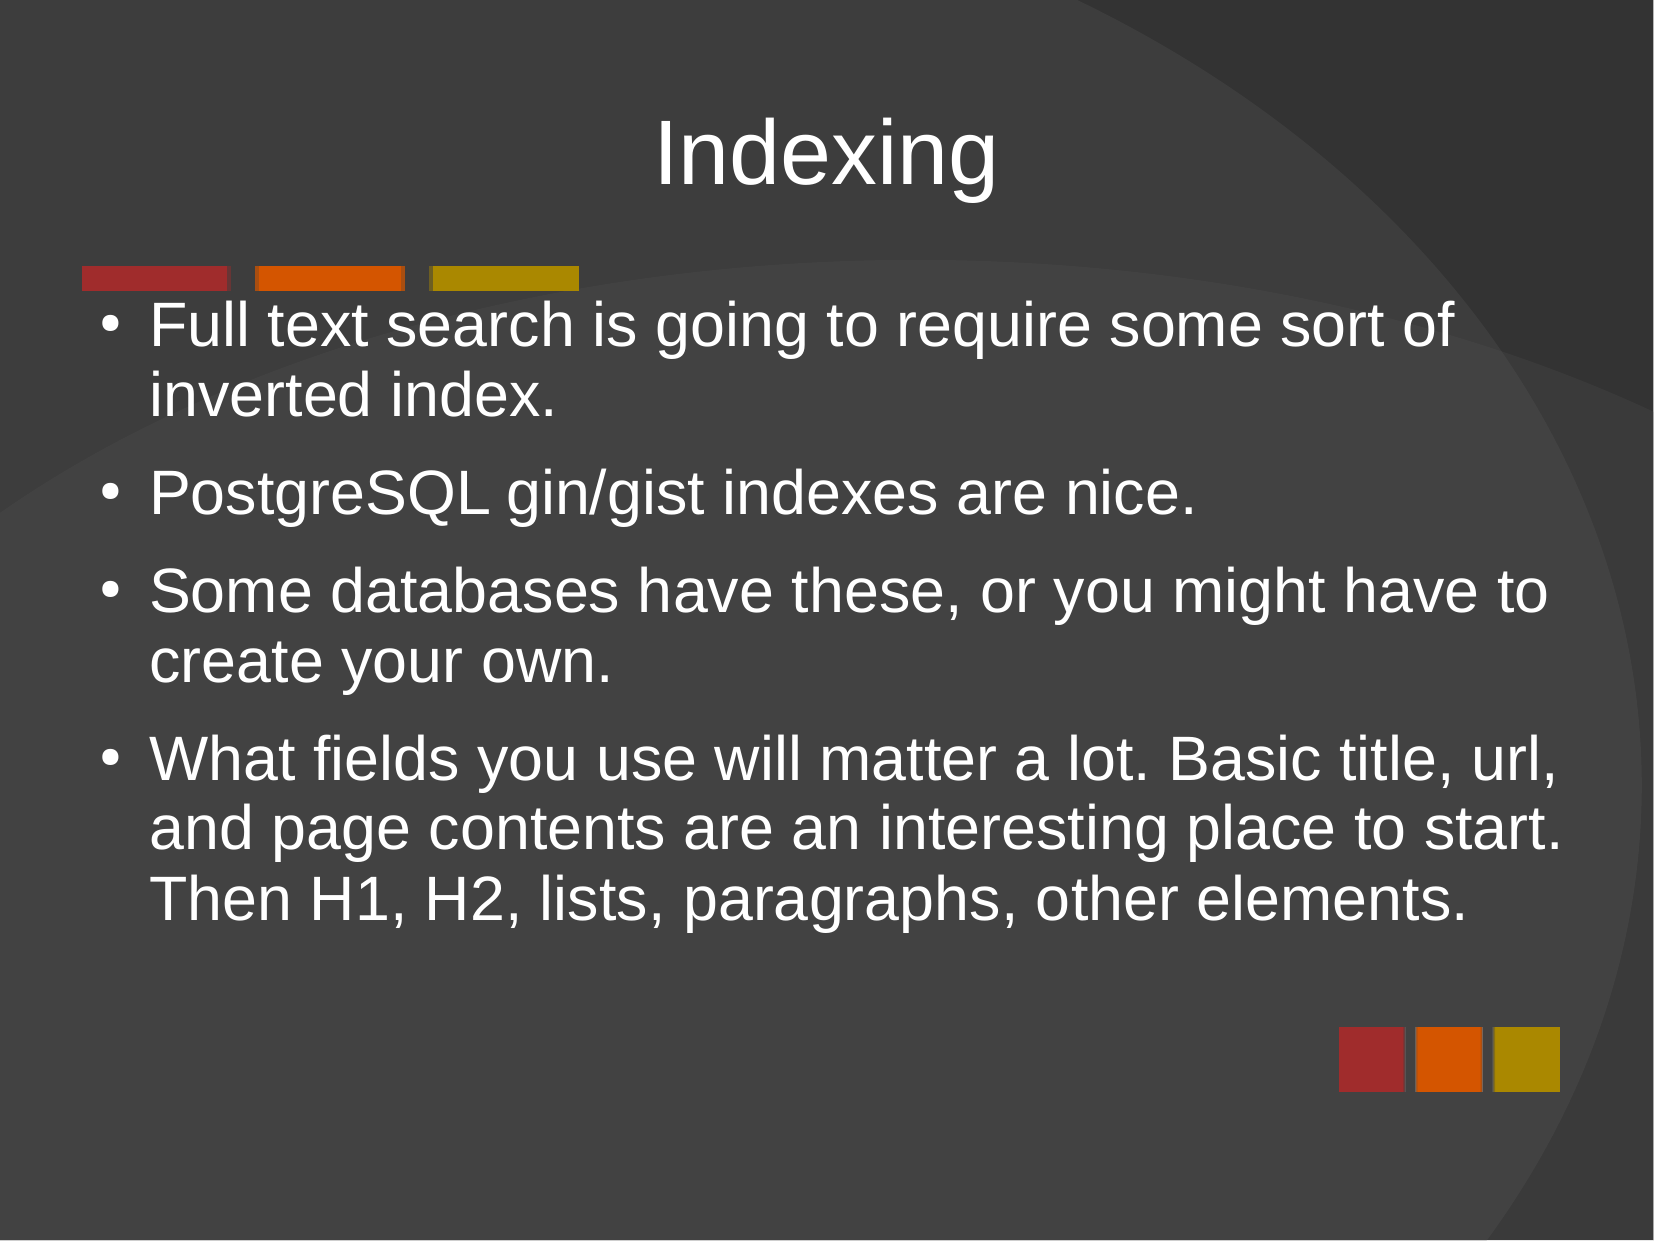

# Indexing
Full text search is going to require some sort of inverted index.
PostgreSQL gin/gist indexes are nice.
Some databases have these, or you might have to create your own.
What fields you use will matter a lot. Basic title, url, and page contents are an interesting place to start. Then H1, H2, lists, paragraphs, other elements.